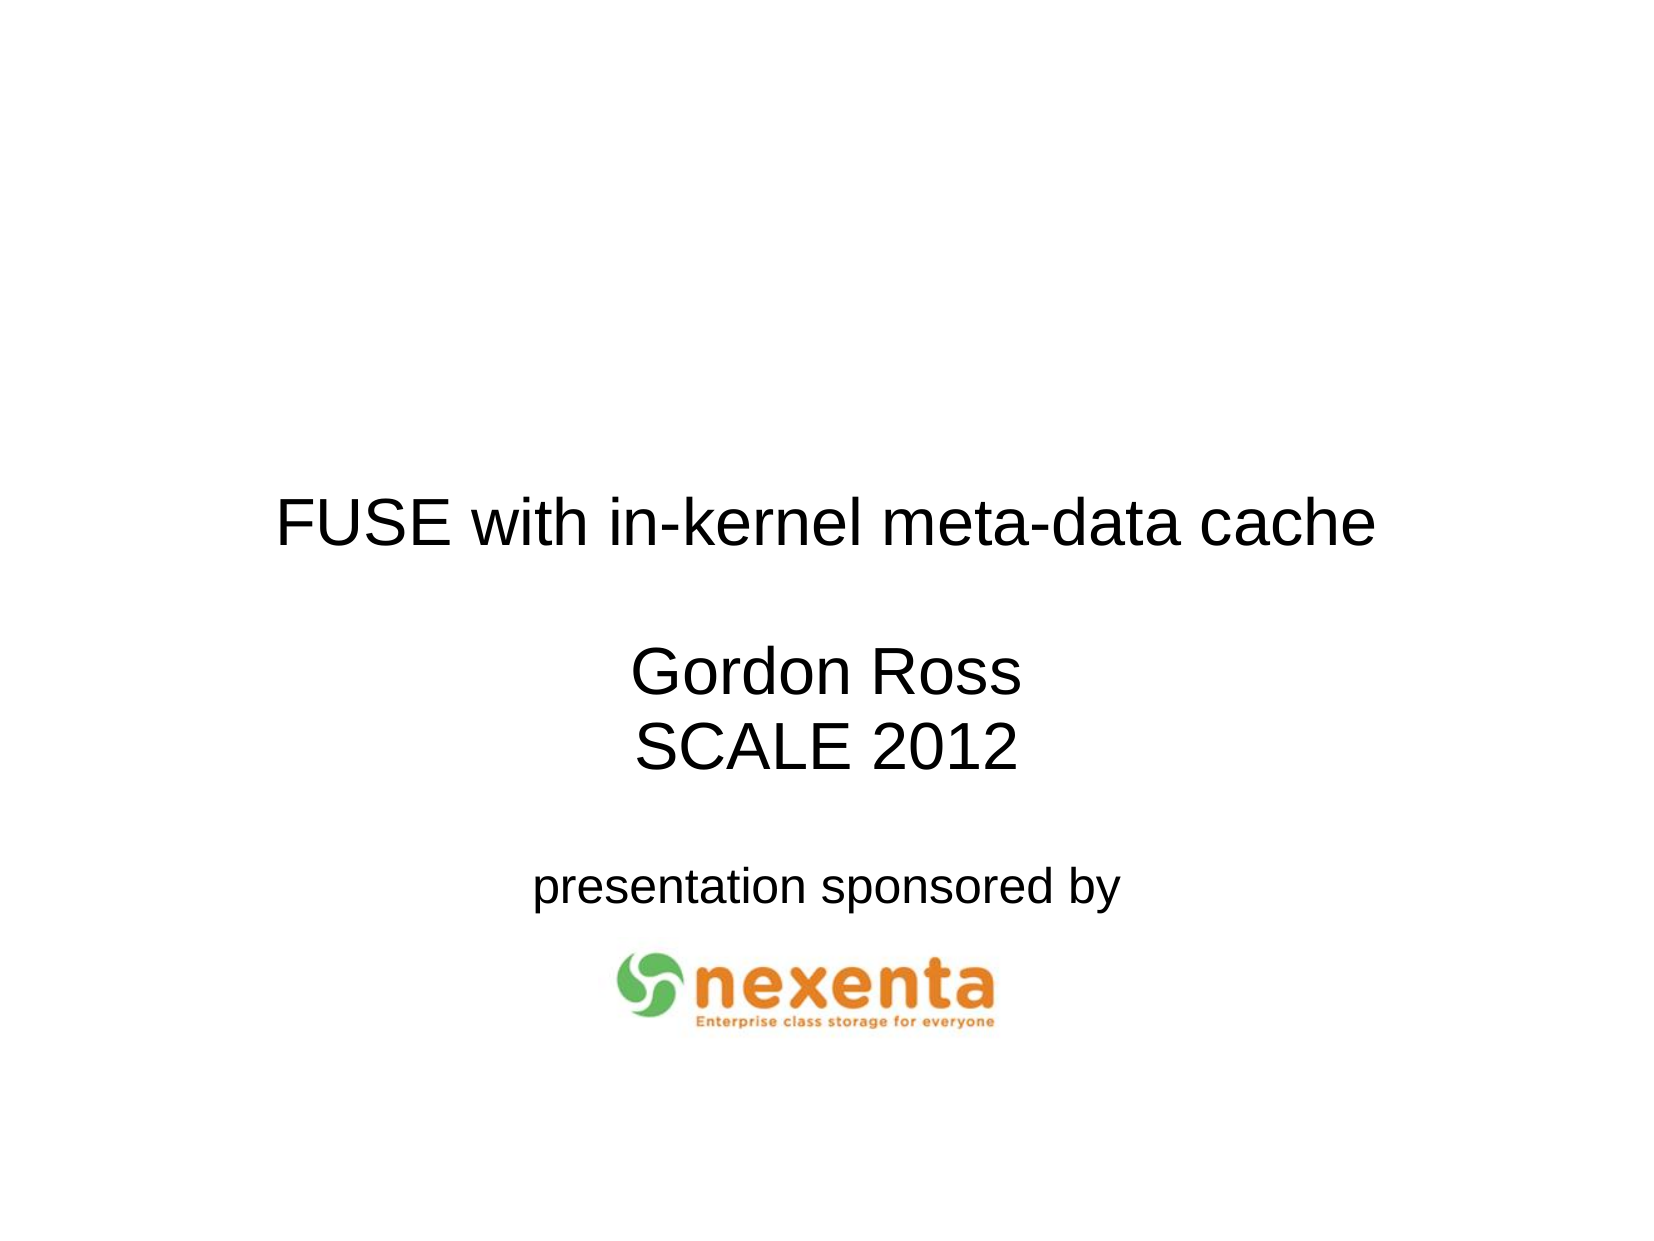

#
FUSE with in-kernel meta-data cache
Gordon Ross
SCALE 2012
presentation sponsored by